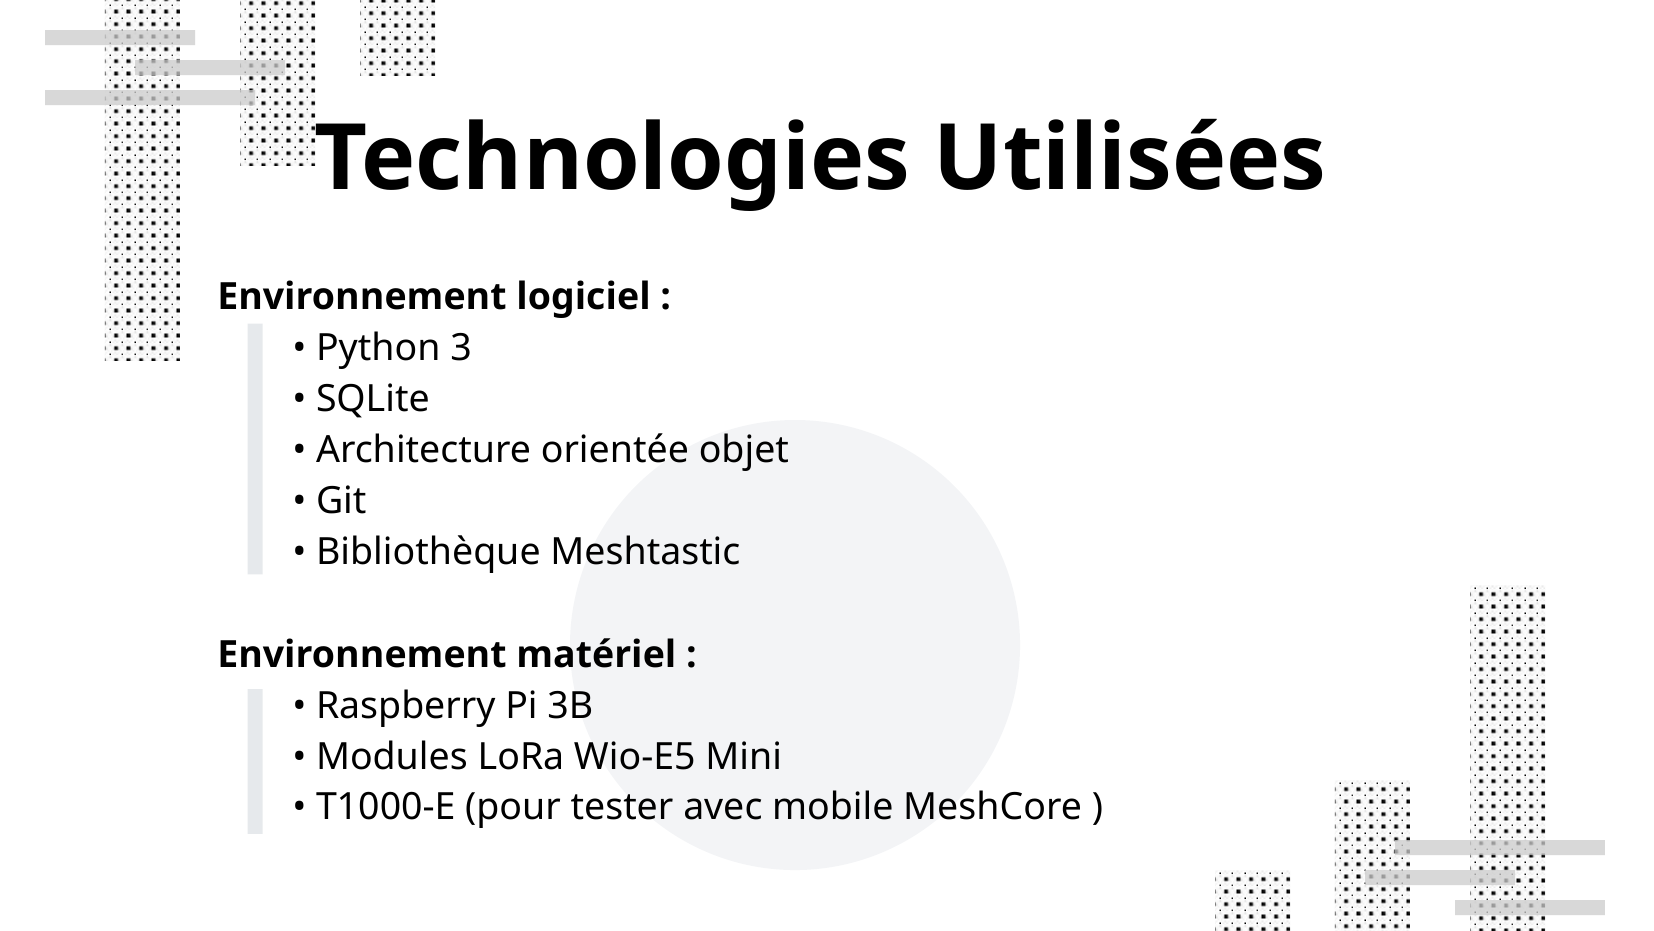

# Technologies Utilisées
Environnement logiciel :
	• Python 3
	• SQLite
	• Architecture orientée objet
	• Git
	• Bibliothèque Meshtastic
Environnement matériel :
	• Raspberry Pi 3B
	• Modules LoRa Wio-E5 Mini
	• T1000-E (pour tester avec mobile MeshCore )